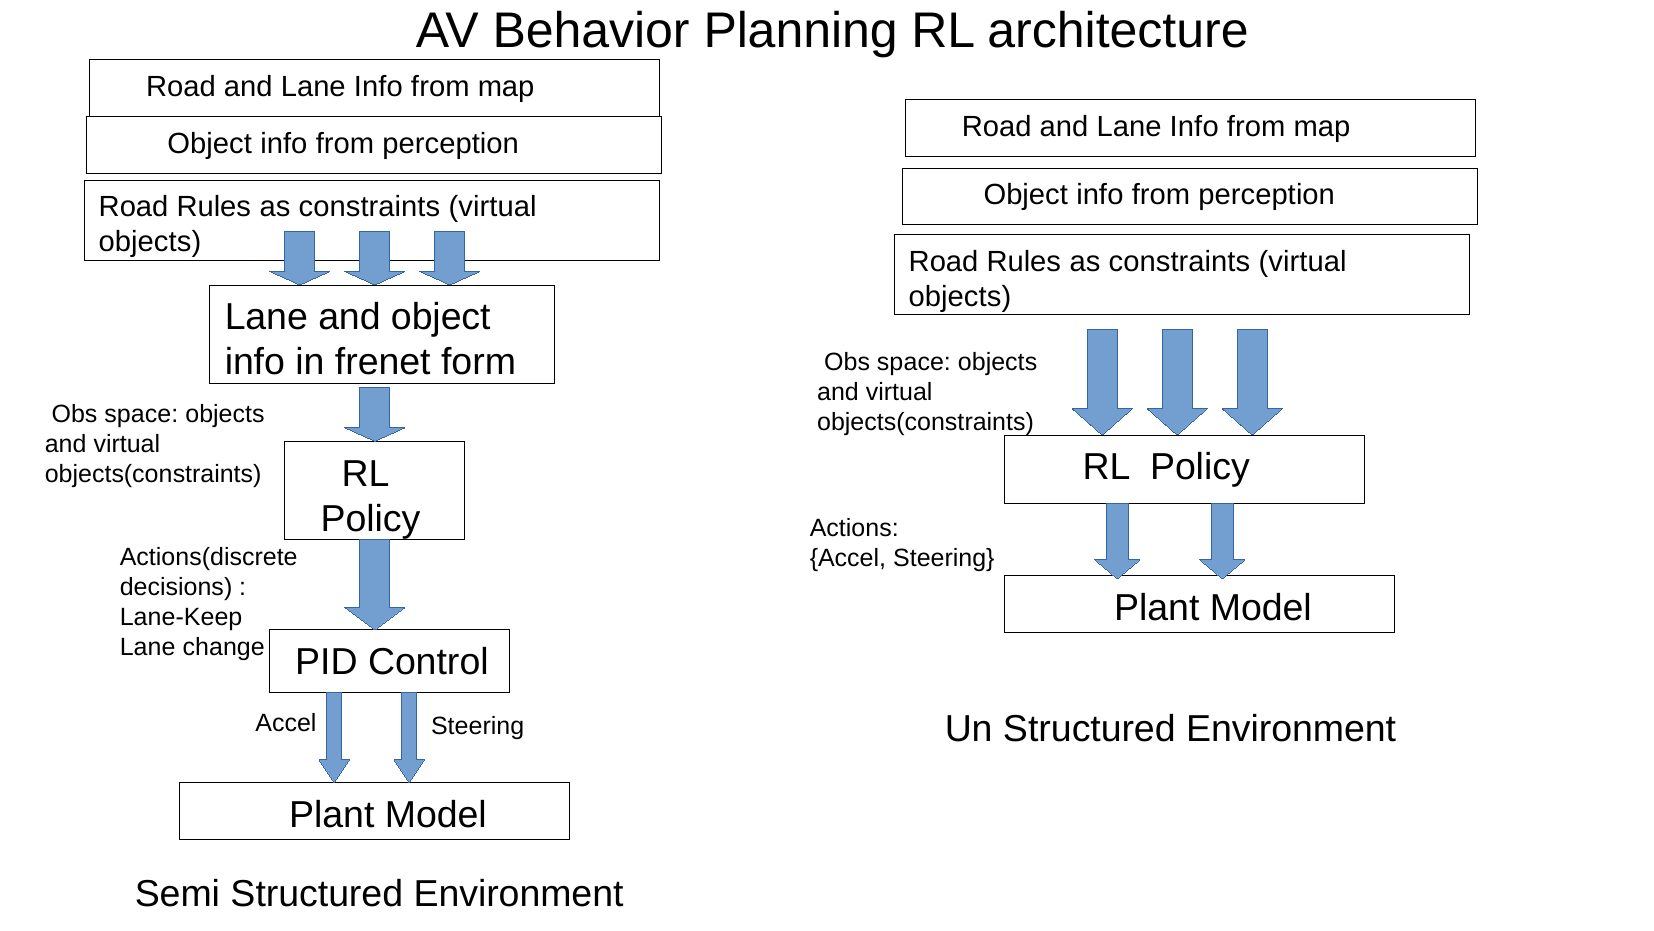

AV Behavior Planning RL architecture
 Road and Lane Info from map
 Road and Lane Info from map
 Object info from perception
 Object info from perception
Road Rules as constraints (virtual objects)
Road Rules as constraints (virtual objects)
Lane and object info in frenet form
 Obs space: objects and virtual objects(constraints)
 Obs space: objects and virtual objects(constraints)
 RL Policy
 RL Policy
Actions:
{Accel, Steering}
Actions(discrete decisions) :
Lane-Keep
Lane change
 Plant Model
 PID Control
Un Structured Environment
 Accel
 Steering
 Plant Model
Semi Structured Environment